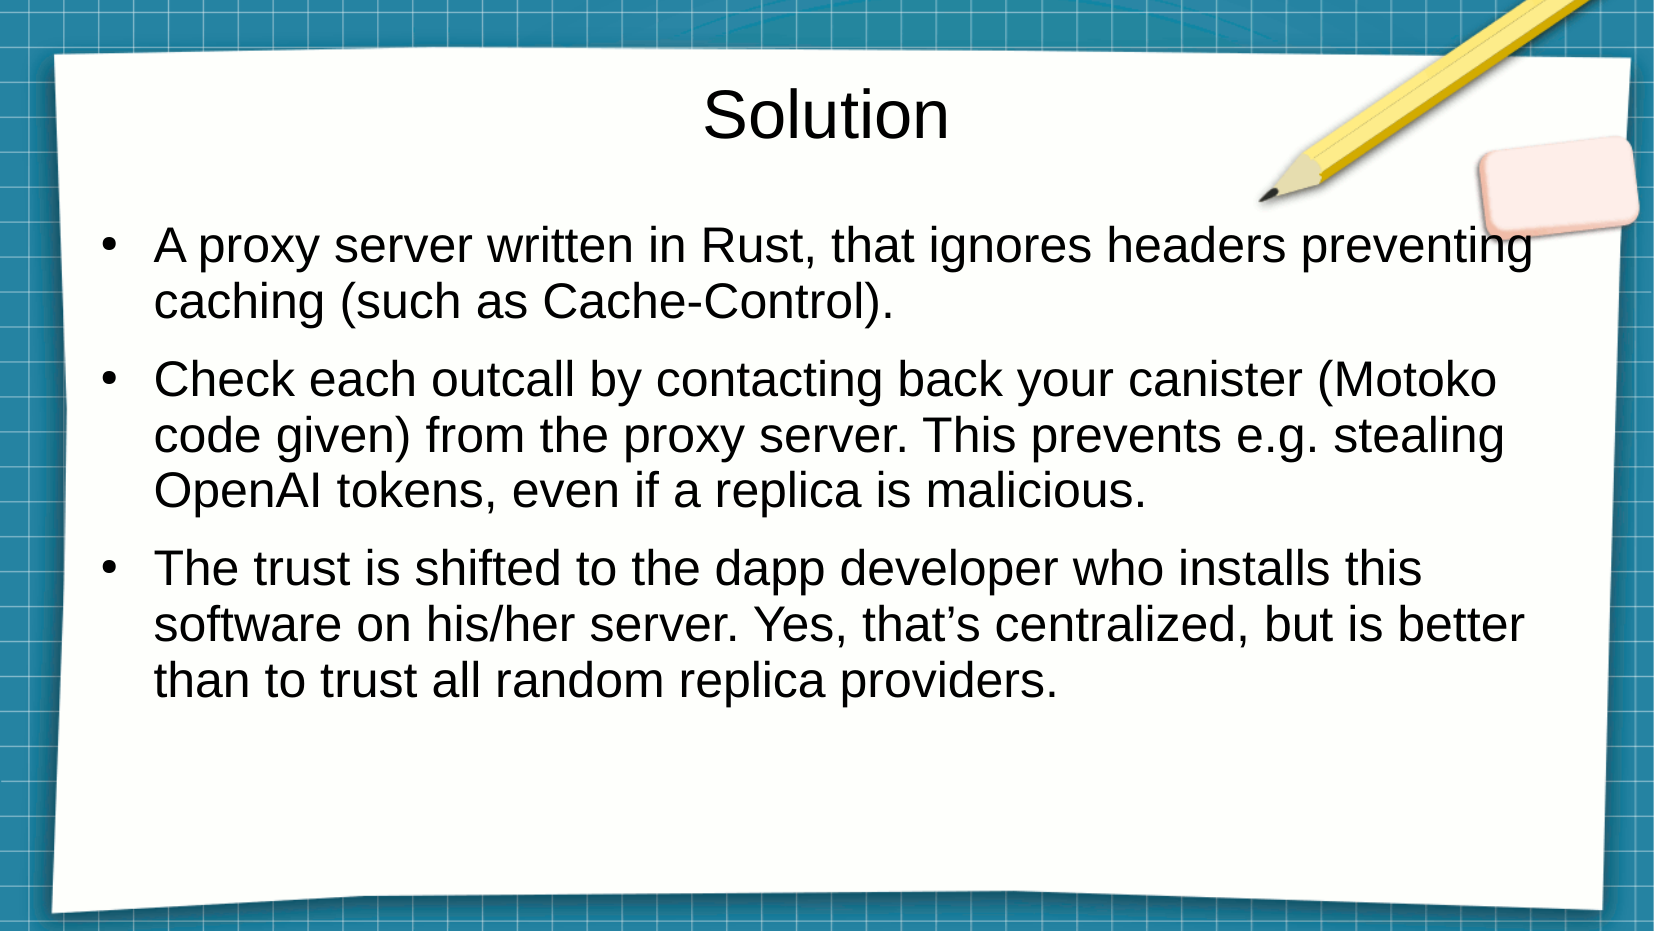

# Solution
A proxy server written in Rust, that ignores headers preventing caching (such as Cache-Control).
Check each outcall by contacting back your canister (Motoko code given) from the proxy server. This prevents e.g. stealing OpenAI tokens, even if a replica is malicious.
The trust is shifted to the dapp developer who installs this software on his/her server. Yes, that’s centralized, but is better than to trust all random replica providers.